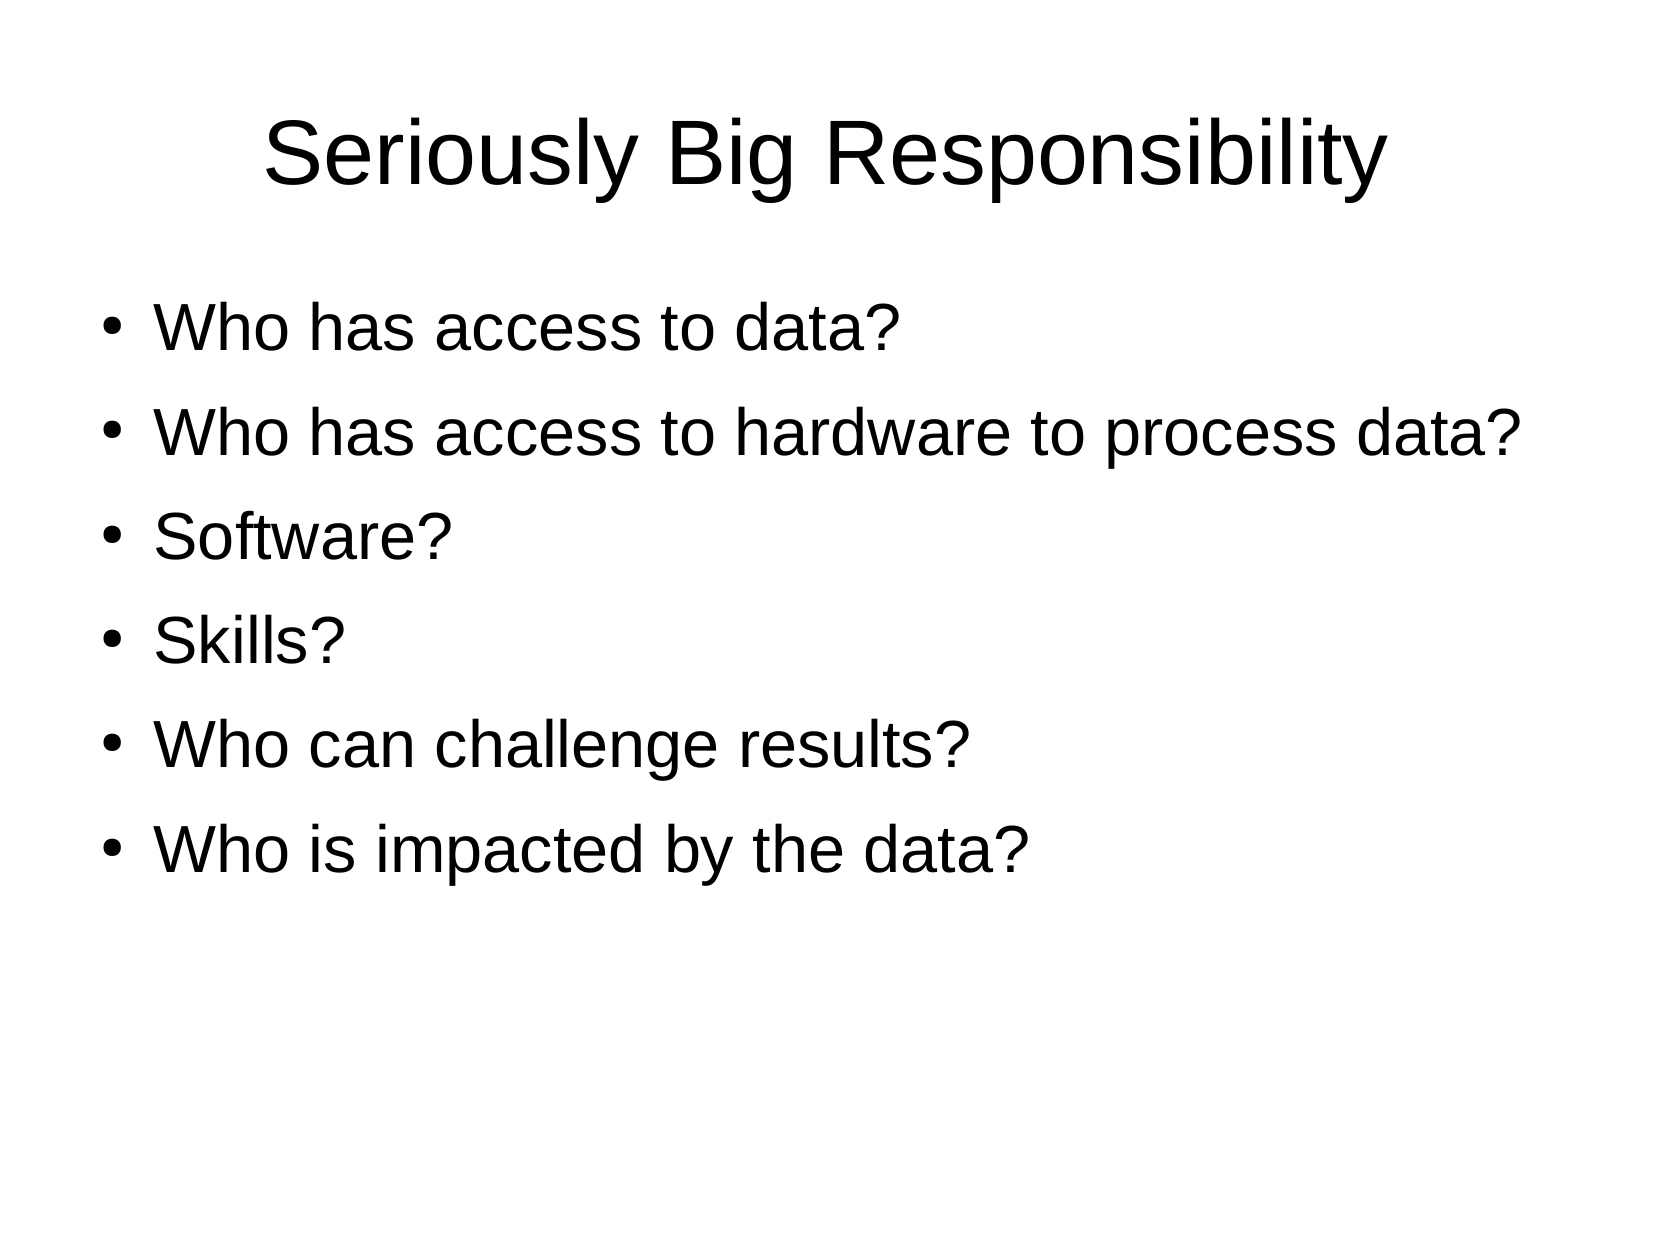

# Seriously Big Responsibility
Who has access to data?
Who has access to hardware to process data?
Software?
Skills?
Who can challenge results?
Who is impacted by the data?